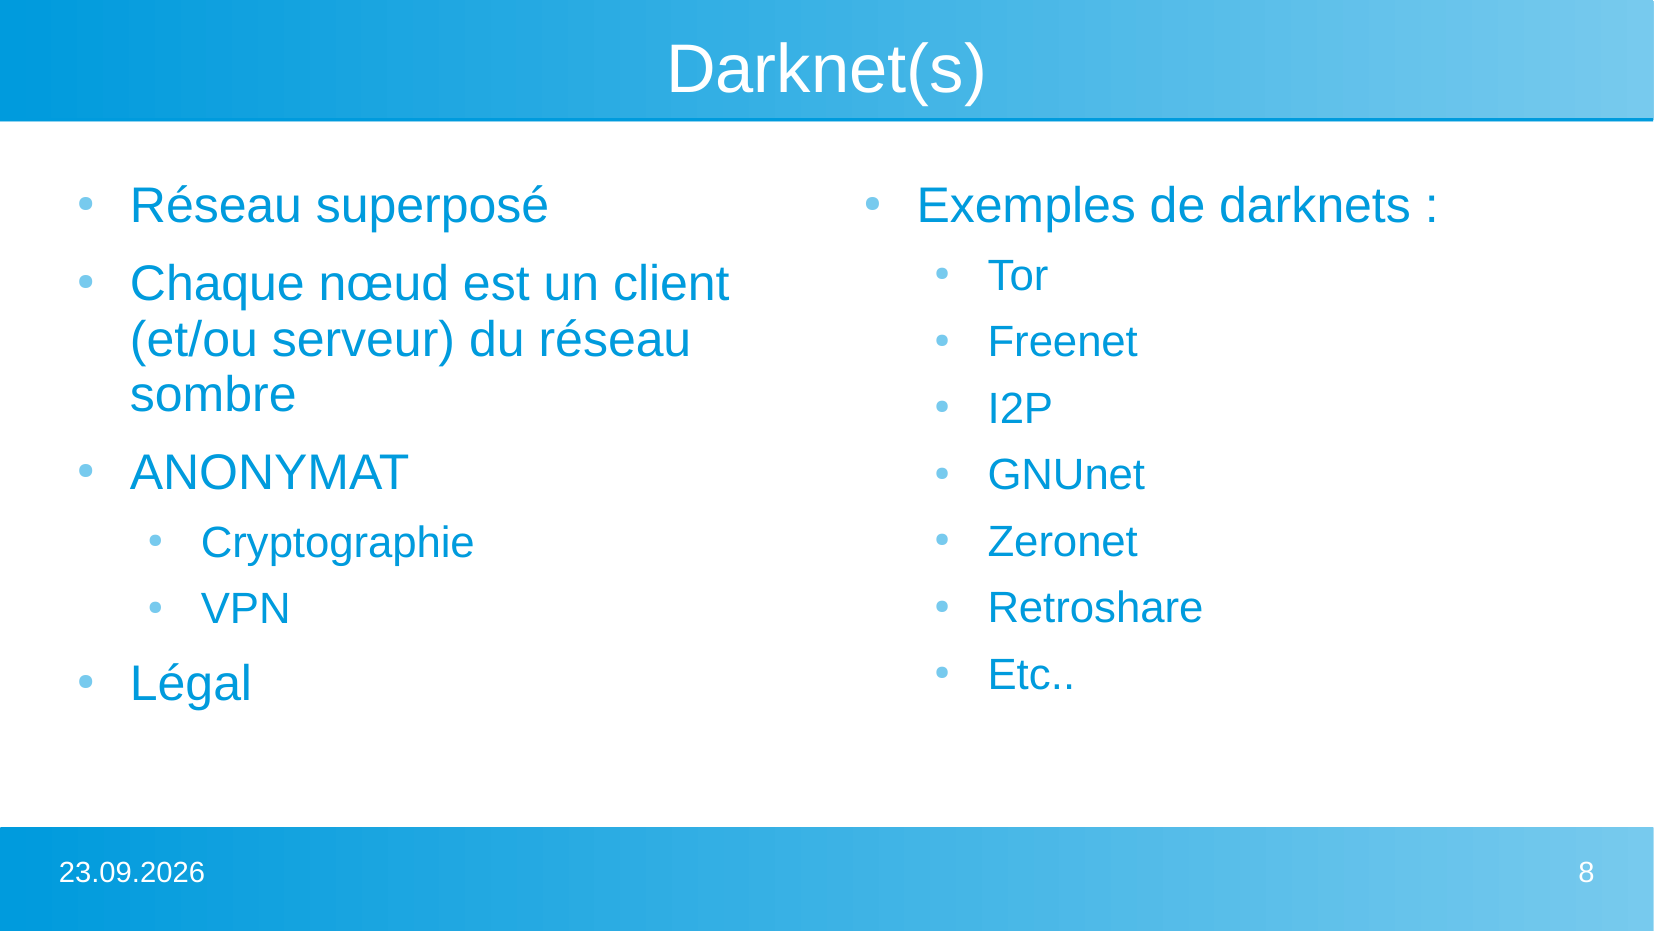

# Darknet(s)
Réseau superposé
Chaque nœud est un client (et/ou serveur) du réseau sombre
ANONYMAT
Cryptographie
VPN
Légal
Exemples de darknets :
Tor
Freenet
I2P
GNUnet
Zeronet
Retroshare
Etc..
8